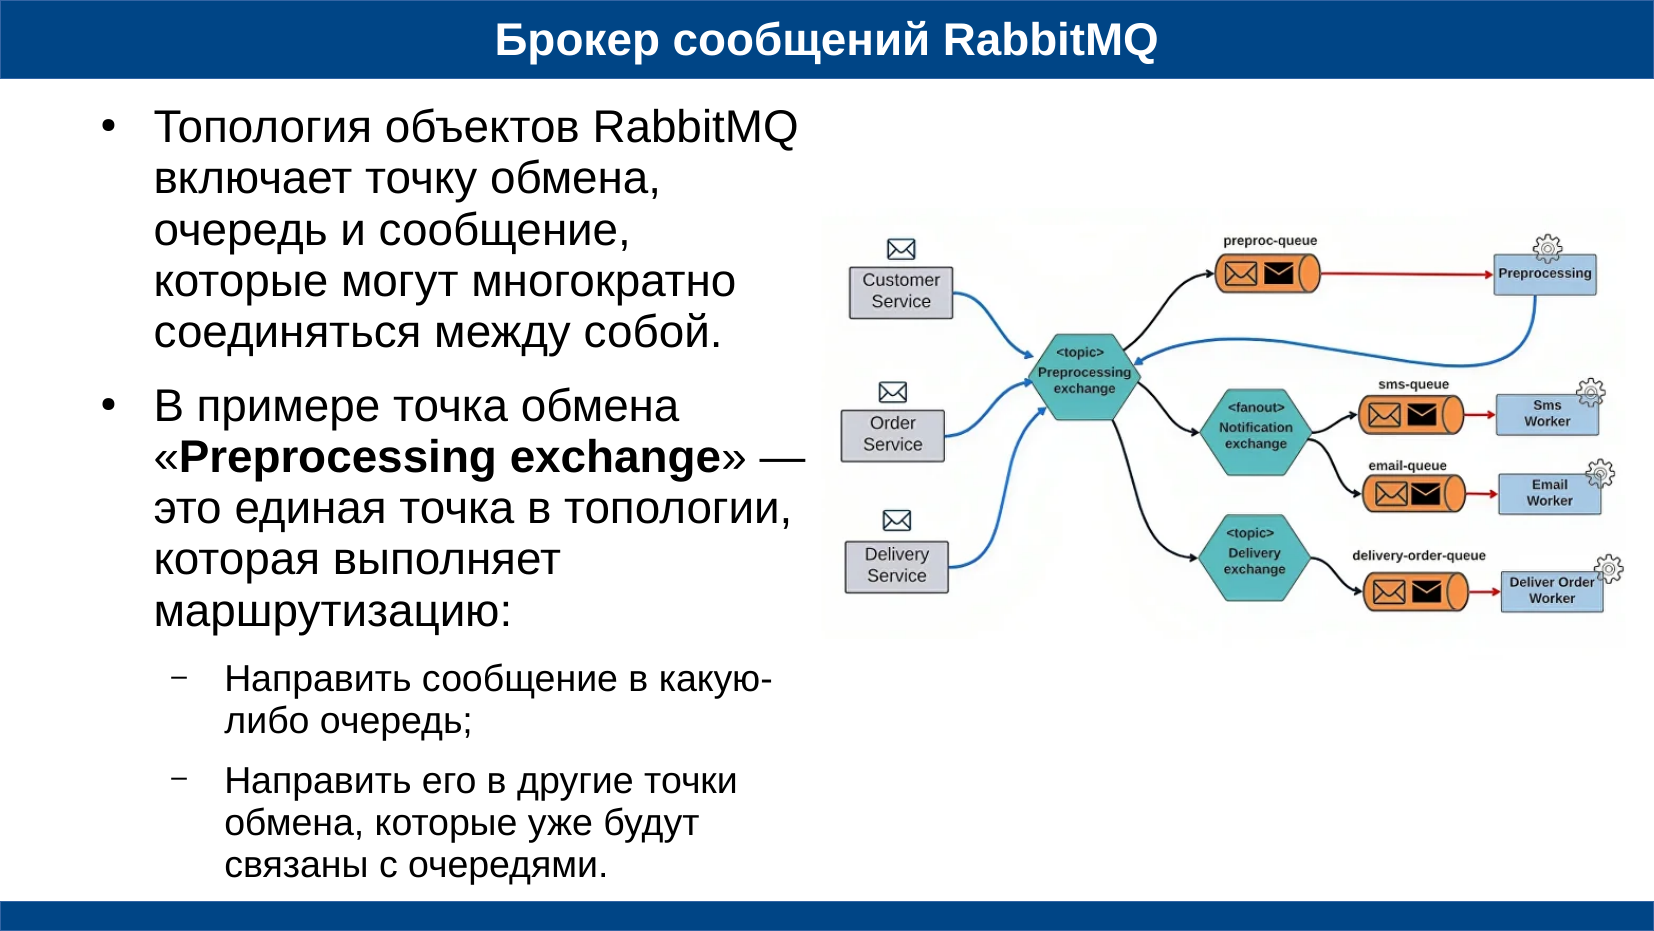

# Брокер сообщений RabbitMQ
Топология объектов RabbitMQ включает точку обмена, очередь и сообщение, которые могут многократно соединяться между собой.
В примере точка обмена «Preprocessing exchange» — это единая точка в топологии, которая выполняет маршрутизацию:
Направить сообщение в какую-либо очередь;
Направить его в другие точки обмена, которые уже будут связаны с очередями.